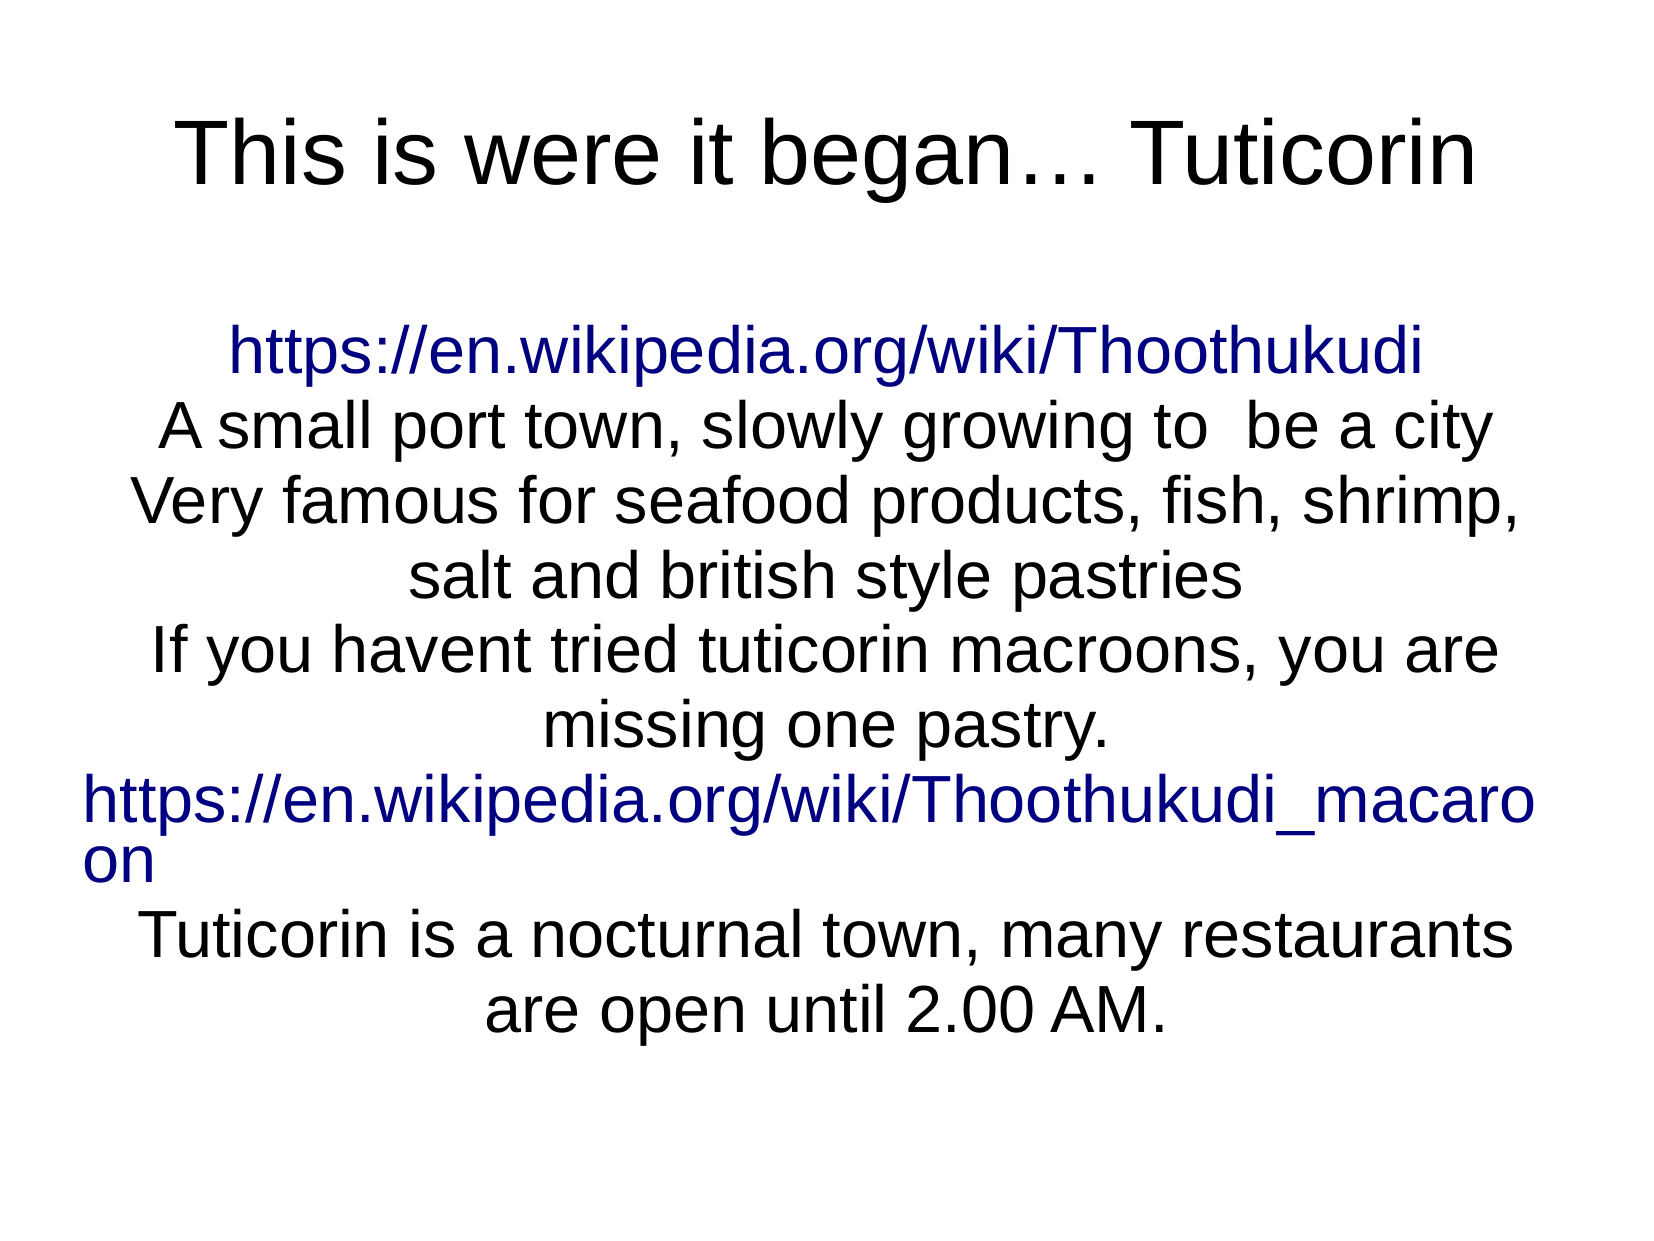

# This is were it began… Tuticorin
https://en.wikipedia.org/wiki/Thoothukudi
A small port town, slowly growing to be a city
Very famous for seafood products, fish, shrimp, salt and british style pastries
If you havent tried tuticorin macroons, you are missing one pastry.
https://en.wikipedia.org/wiki/Thoothukudi_macaroon
Tuticorin is a nocturnal town, many restaurants are open until 2.00 AM.